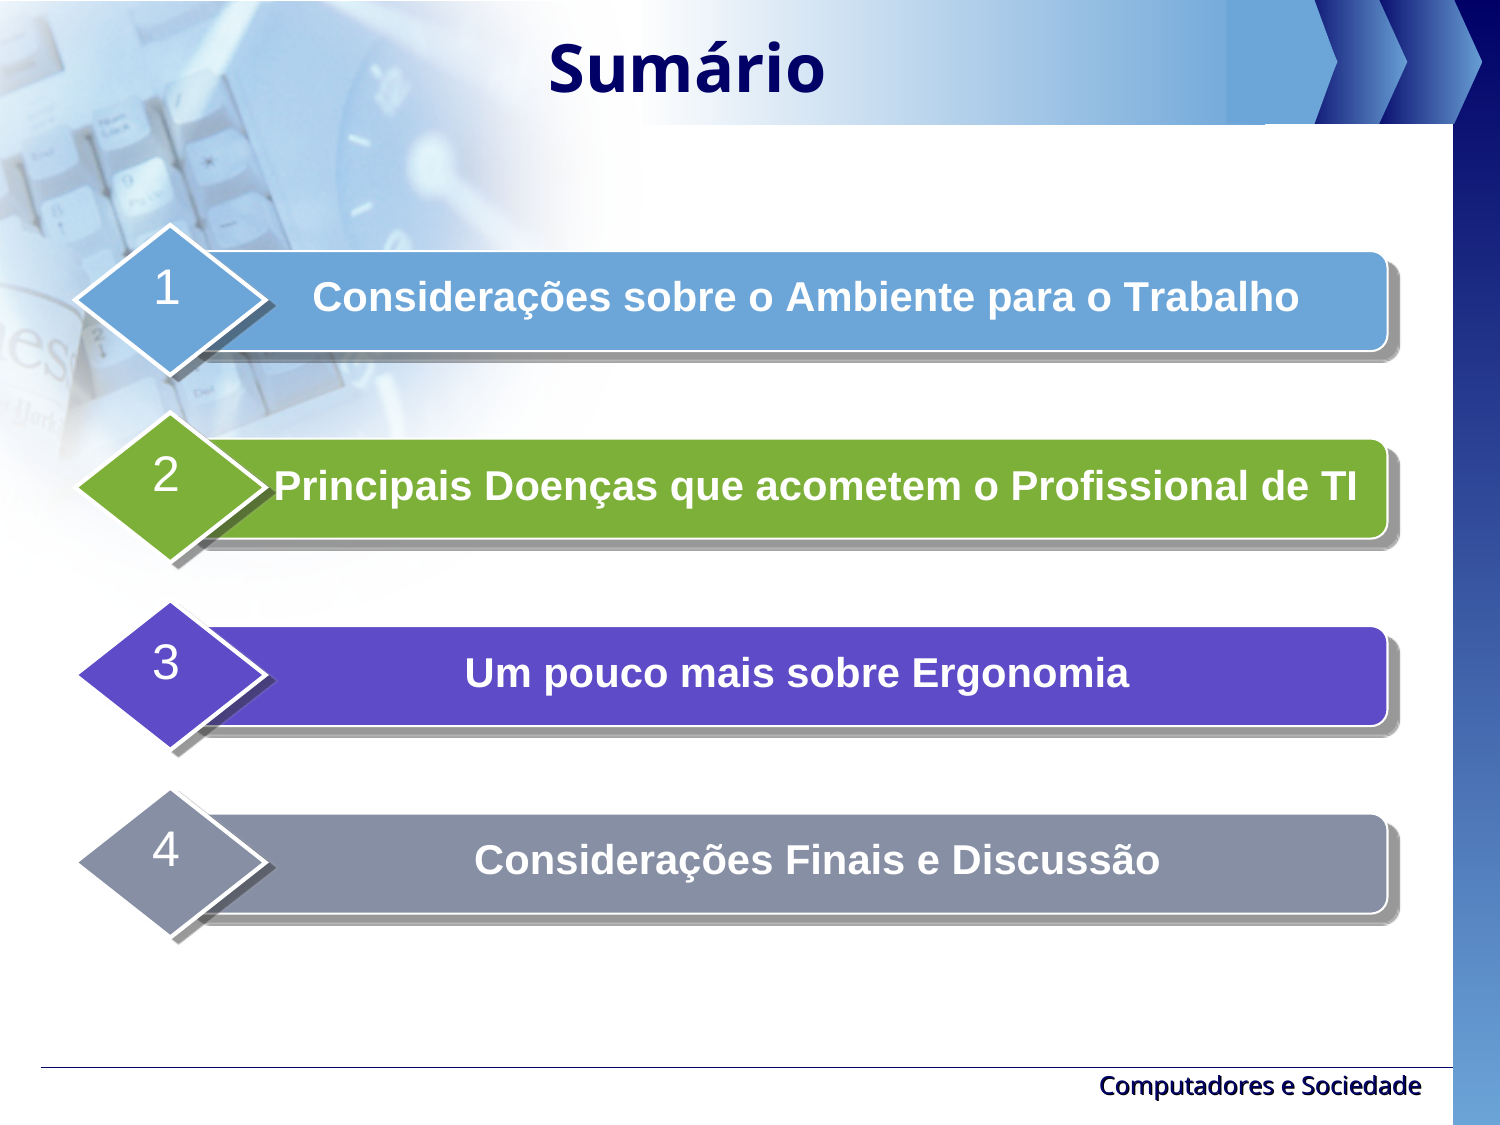

# Sumário
1
Considerações sobre o Ambiente para o Trabalho
2
Principais Doenças que acometem o Profissional de TI
3
Um pouco mais sobre Ergonomia
4
Considerações Finais e Discussão